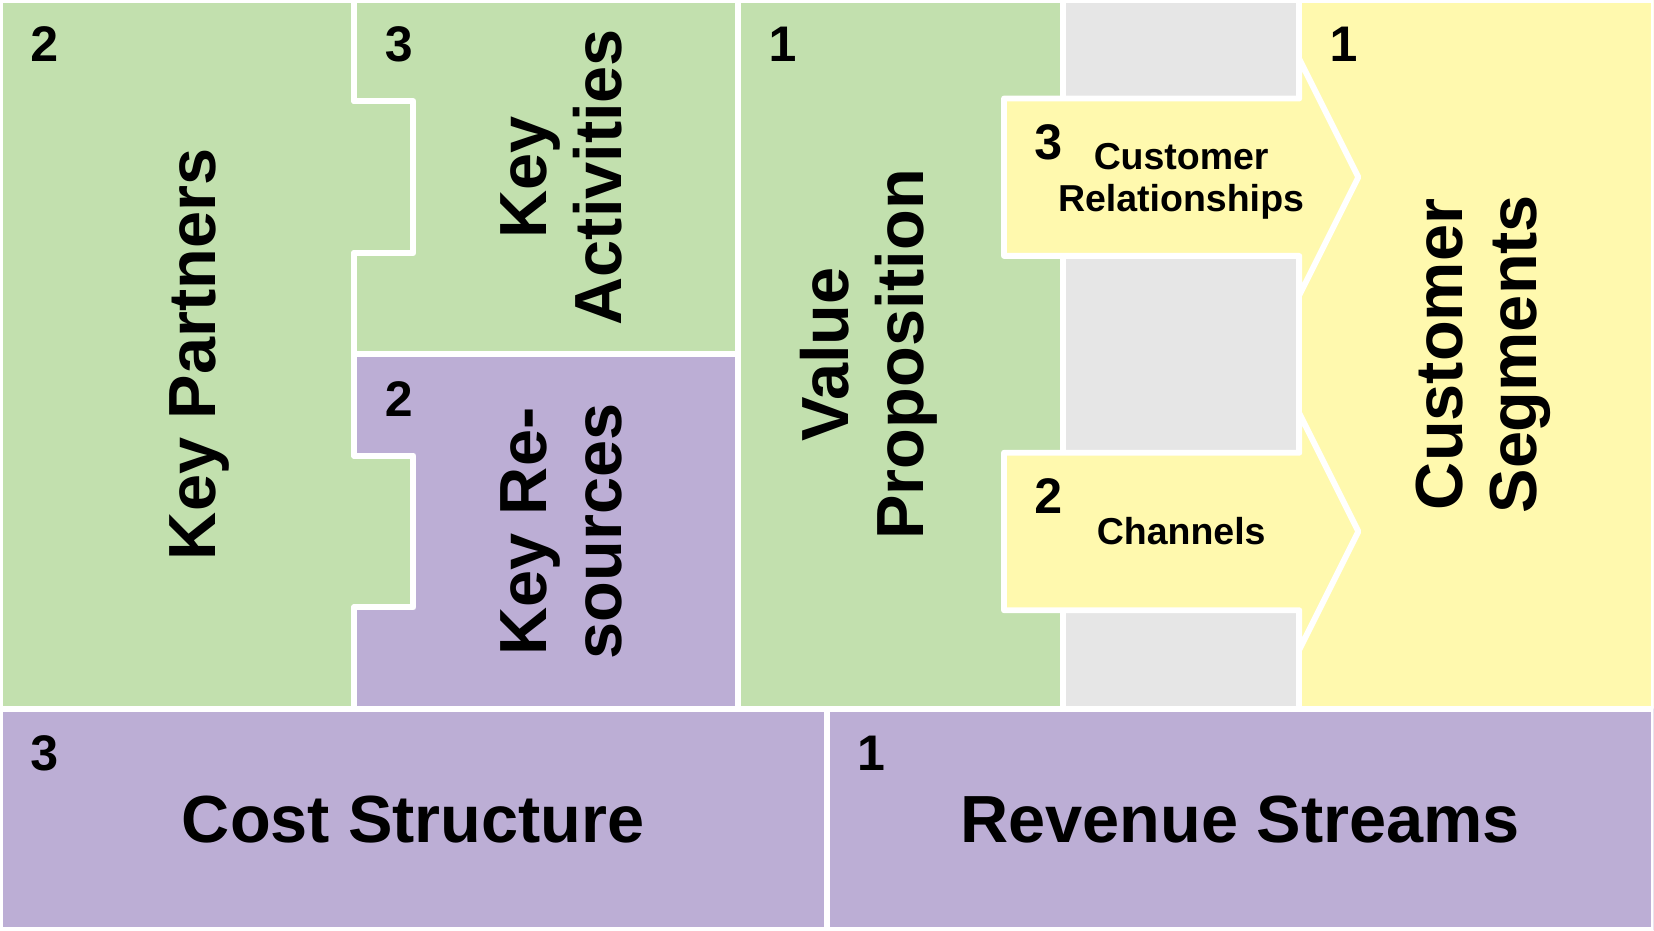

Key Partners
2
3
Key
Activities
1
Value
Proposition
1
Customer
Segments
Customer Relationships
3
Key Re-sources
2
Channels
2
3
Cost Structure
1
Revenue Streams
Commercial Open Source Startups
11
© 2020 Dirk Riehle - Some Rights Reserved